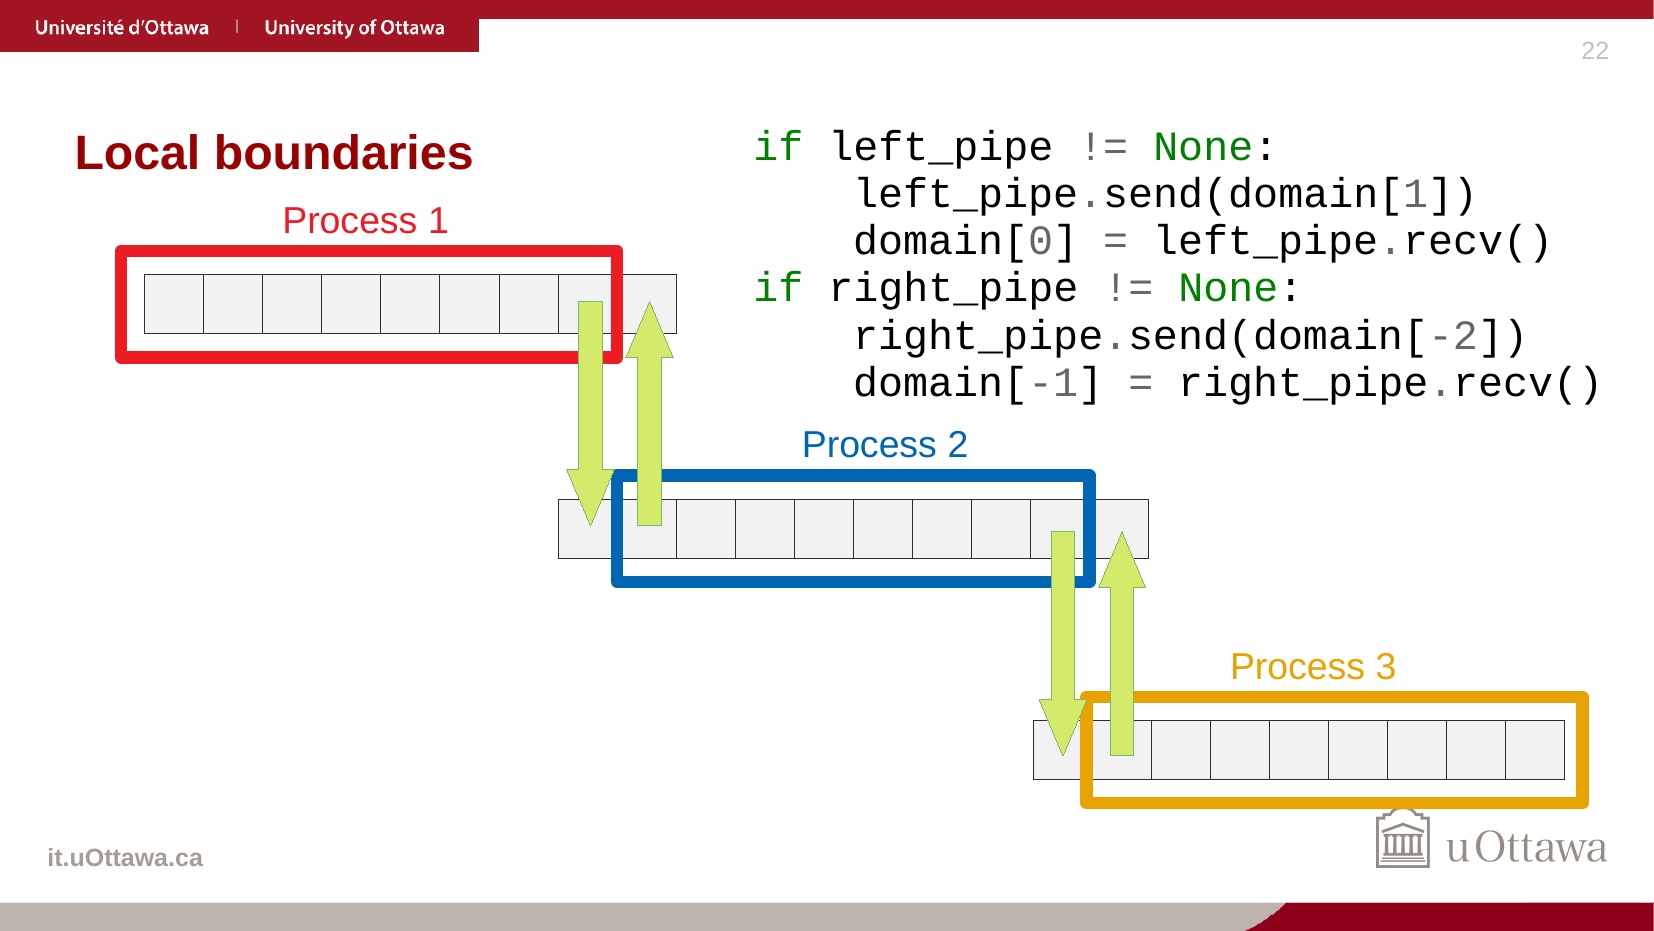

# Local boundaries
if left_pipe != None:
 left_pipe.send(domain[1])
 domain[0] = left_pipe.recv()
if right_pipe != None:
 right_pipe.send(domain[-2])
 domain[-1] = right_pipe.recv()
Process 1
Process 2
Process 3